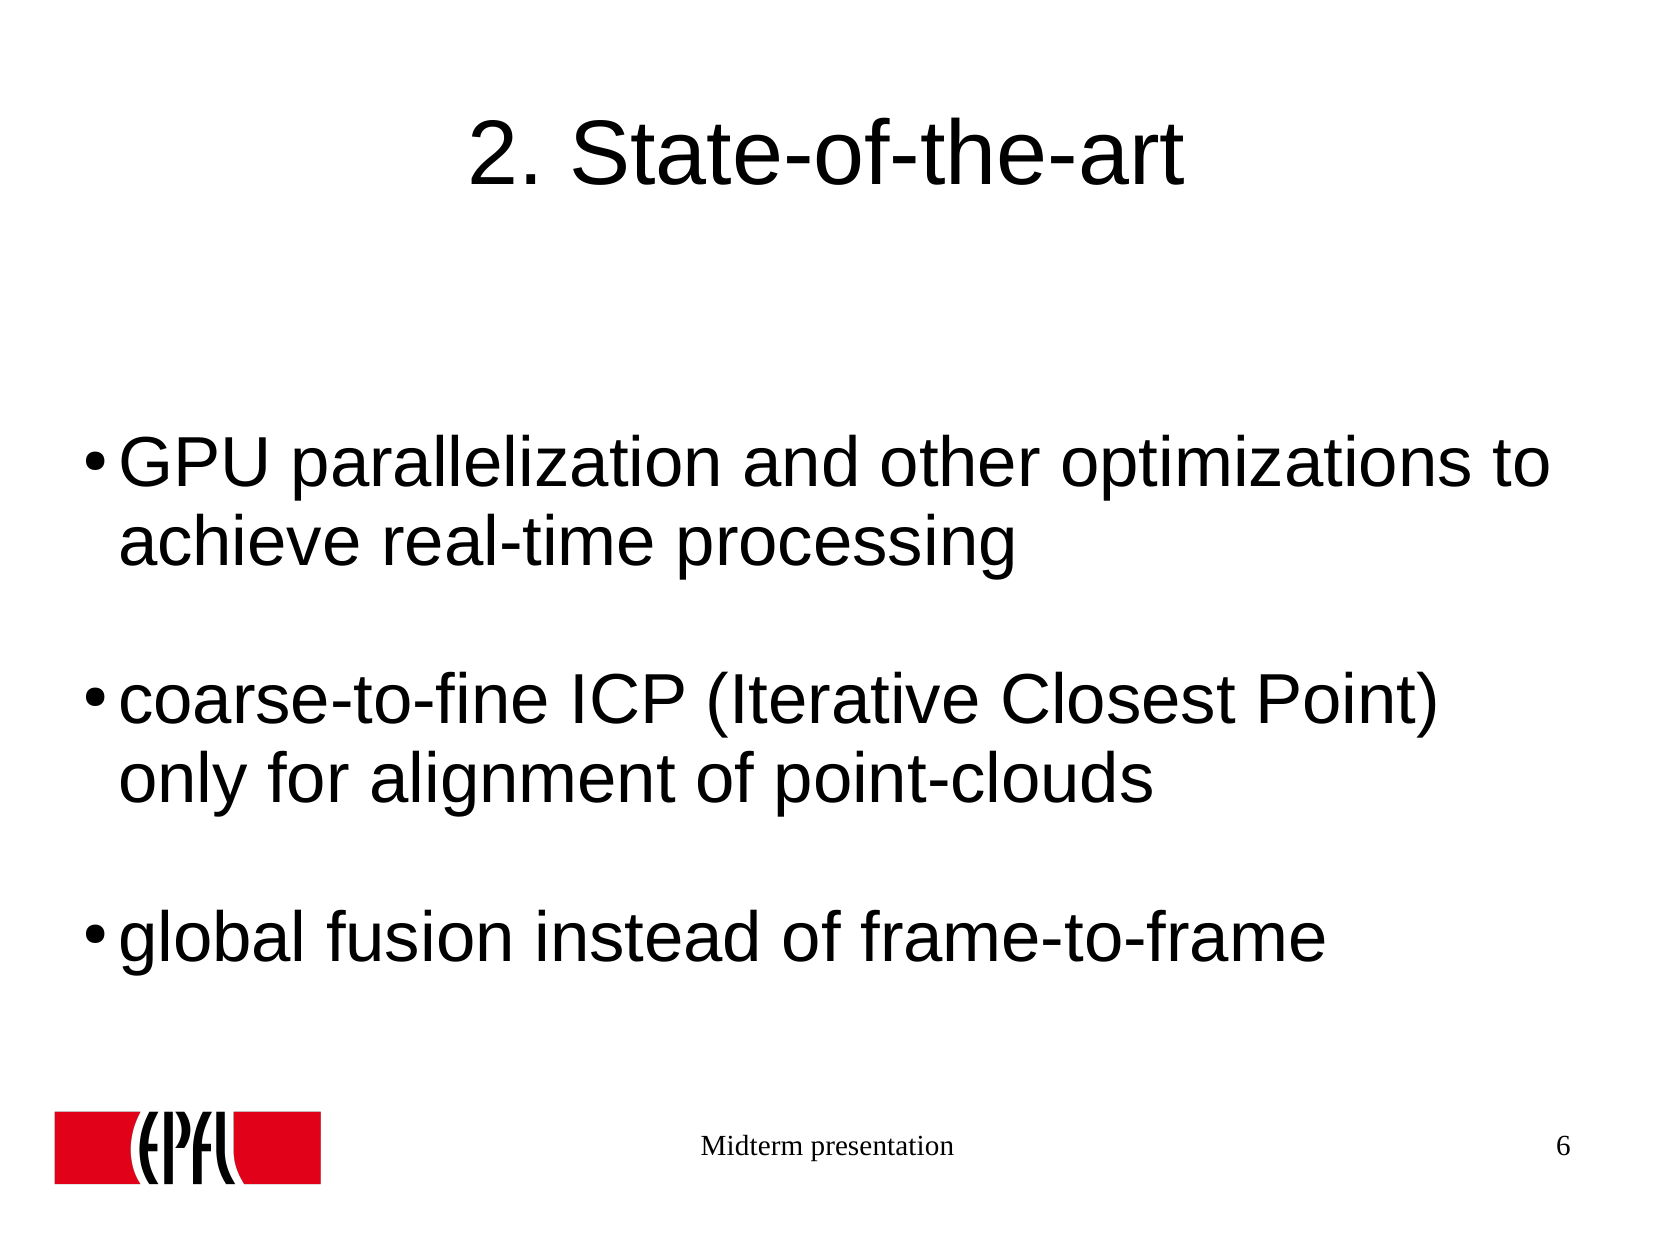

# 2. State-of-the-art
GPU parallelization and other optimizations to achieve real-time processing
coarse-to-fine ICP (Iterative Closest Point) only for alignment of point-clouds
global fusion instead of frame-to-frame
Midterm presentation
6